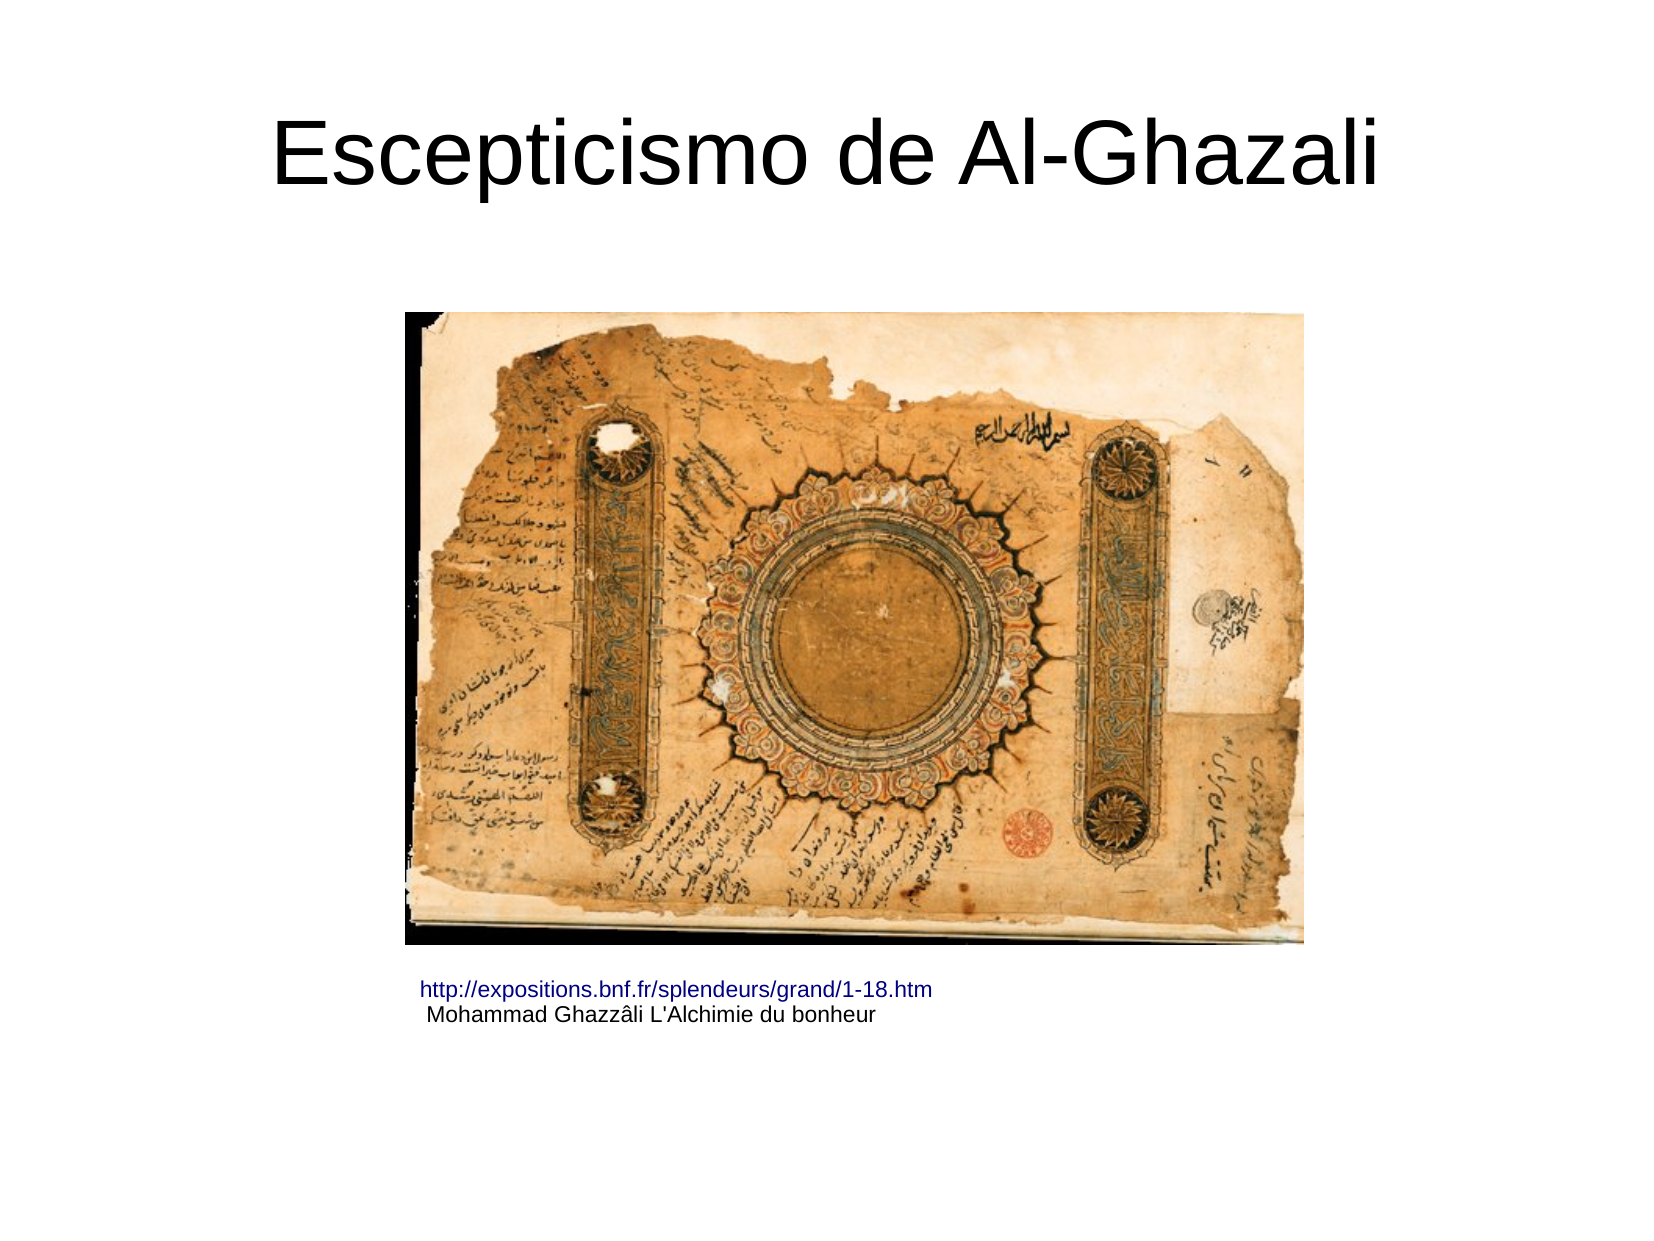

# Escepticismo de Al-Ghazali
http://expositions.bnf.fr/splendeurs/grand/1-18.htm
 Mohammad Ghazzâli L'Alchimie du bonheur